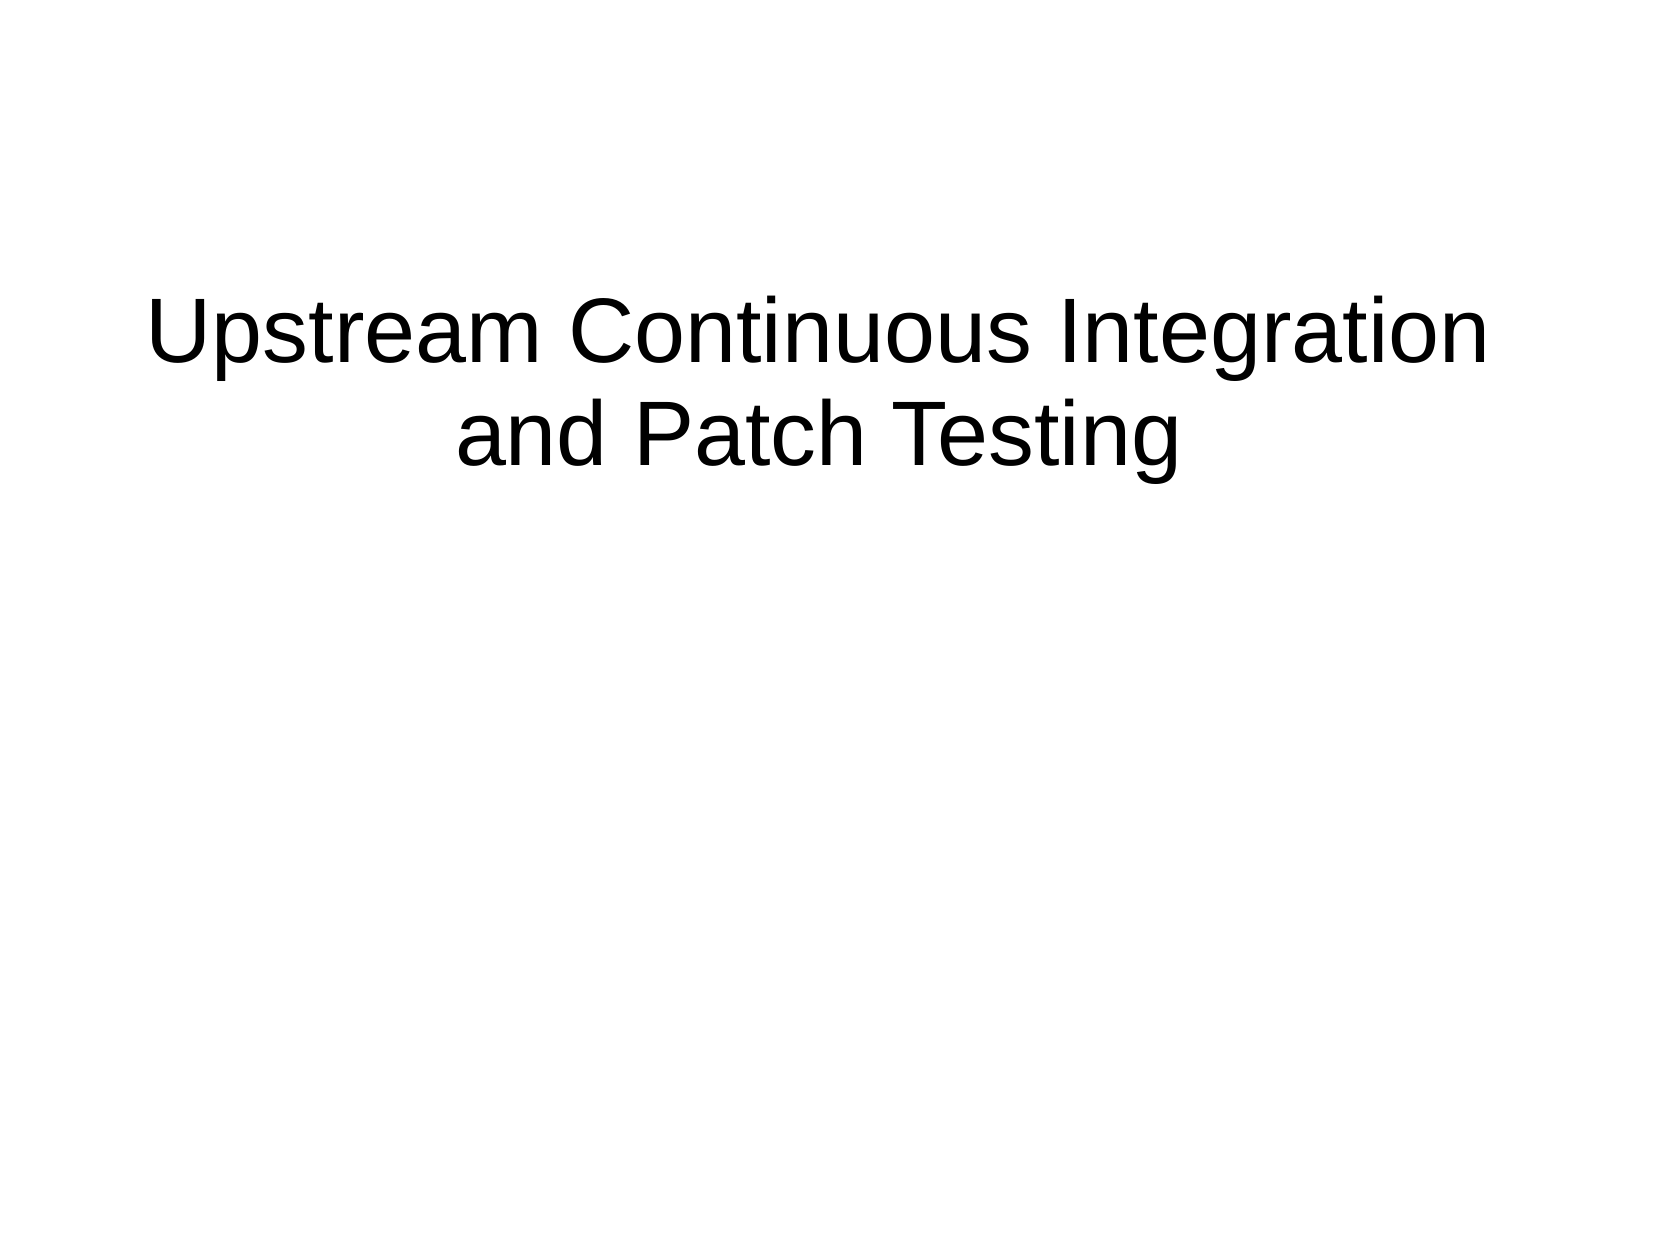

# Upstream Continuous Integration and Patch Testing